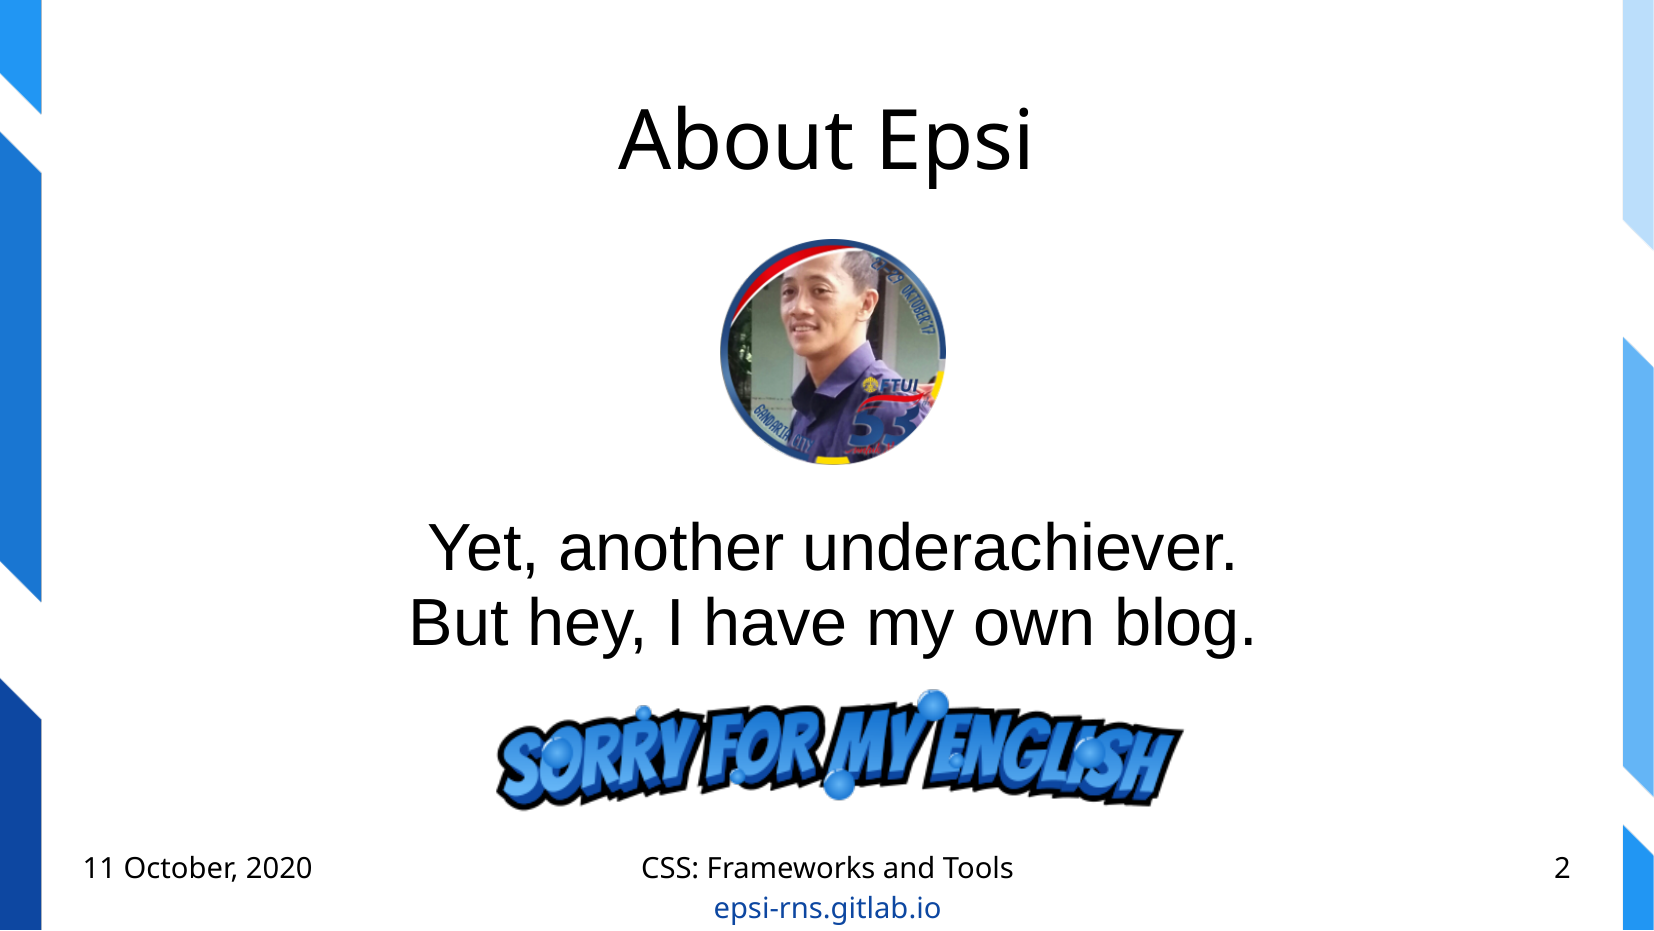

# About Epsi
Yet, another underachiever.
But hey, I have my own blog.
11 October, 2020
CSS: Frameworks and Tools
2